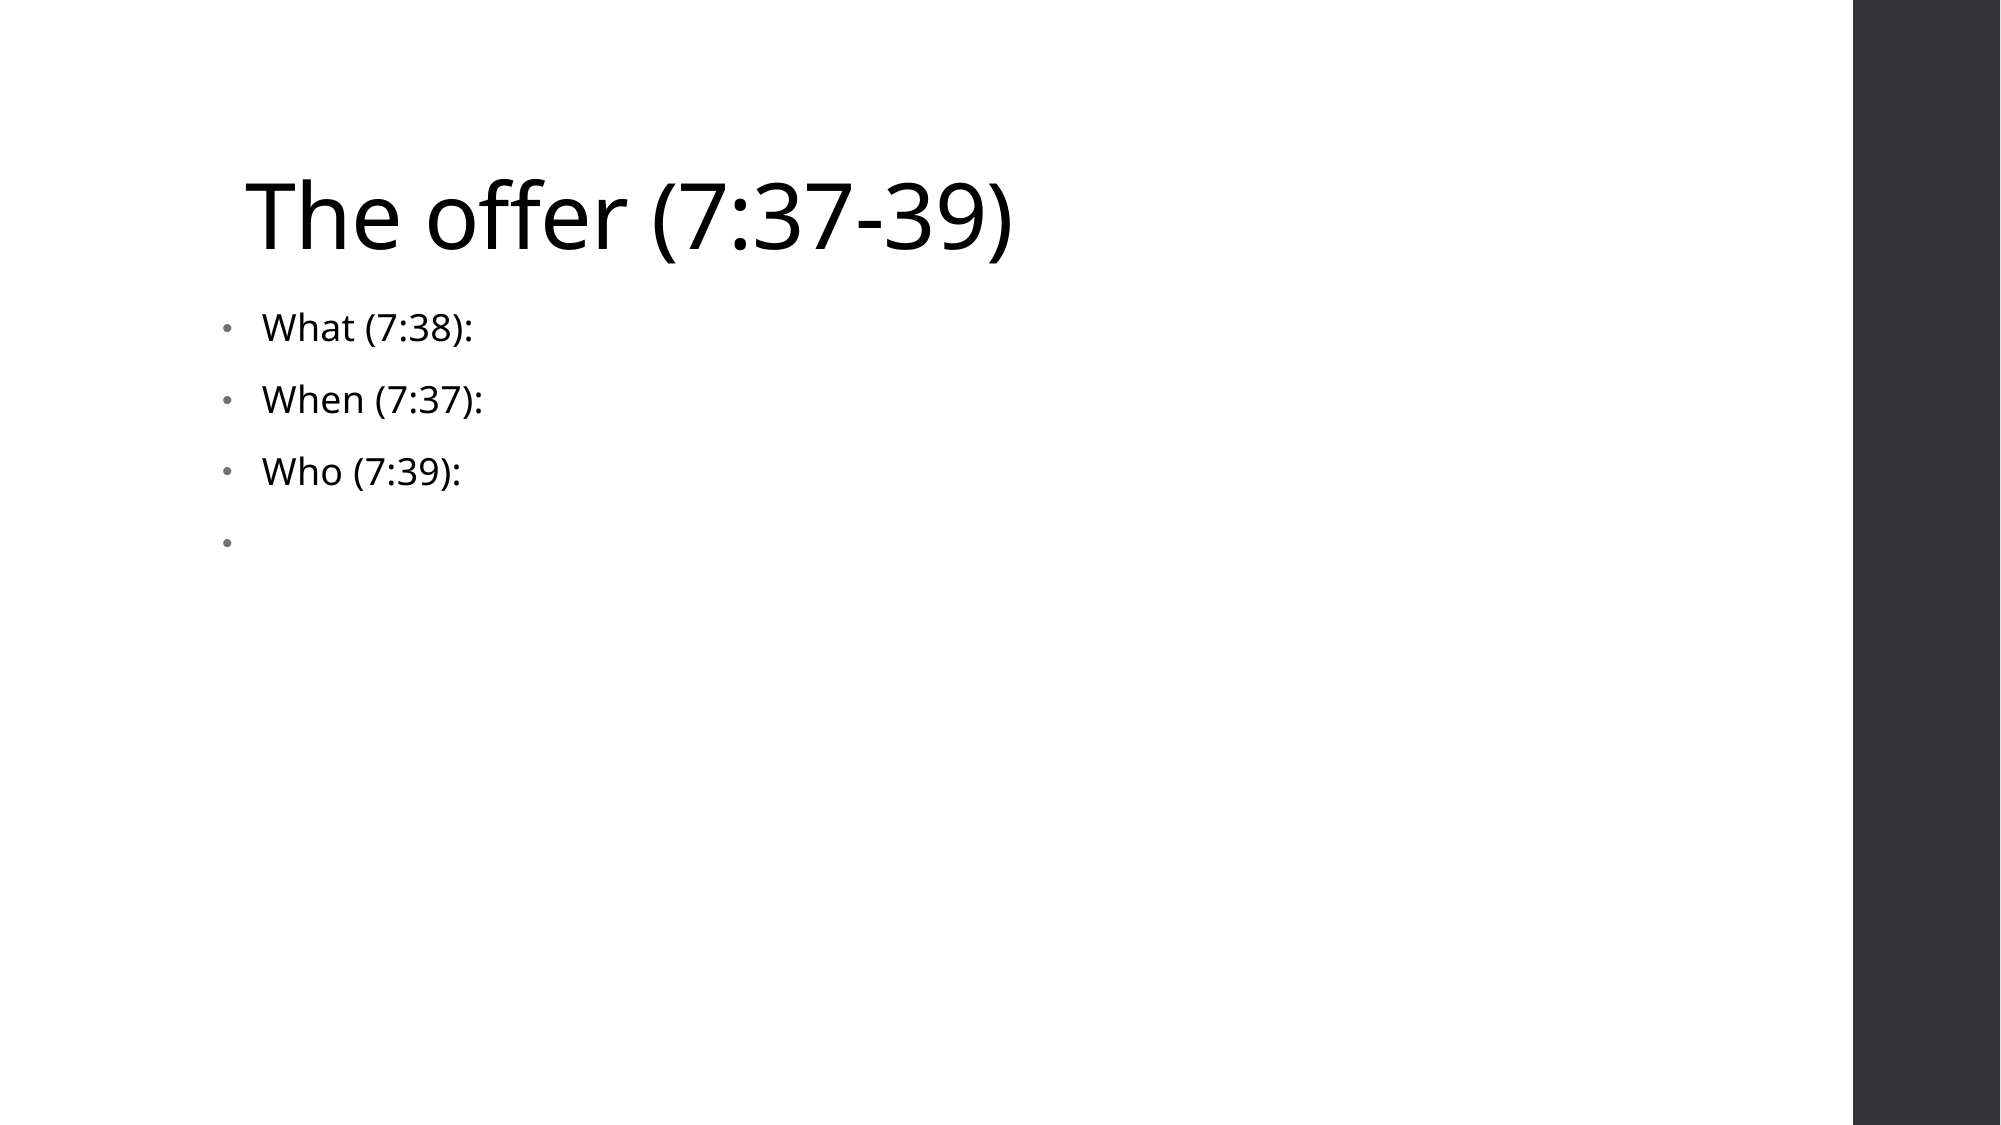

# The offer (7:37-39)
 What (7:38):
 When (7:37):
 Who (7:39):